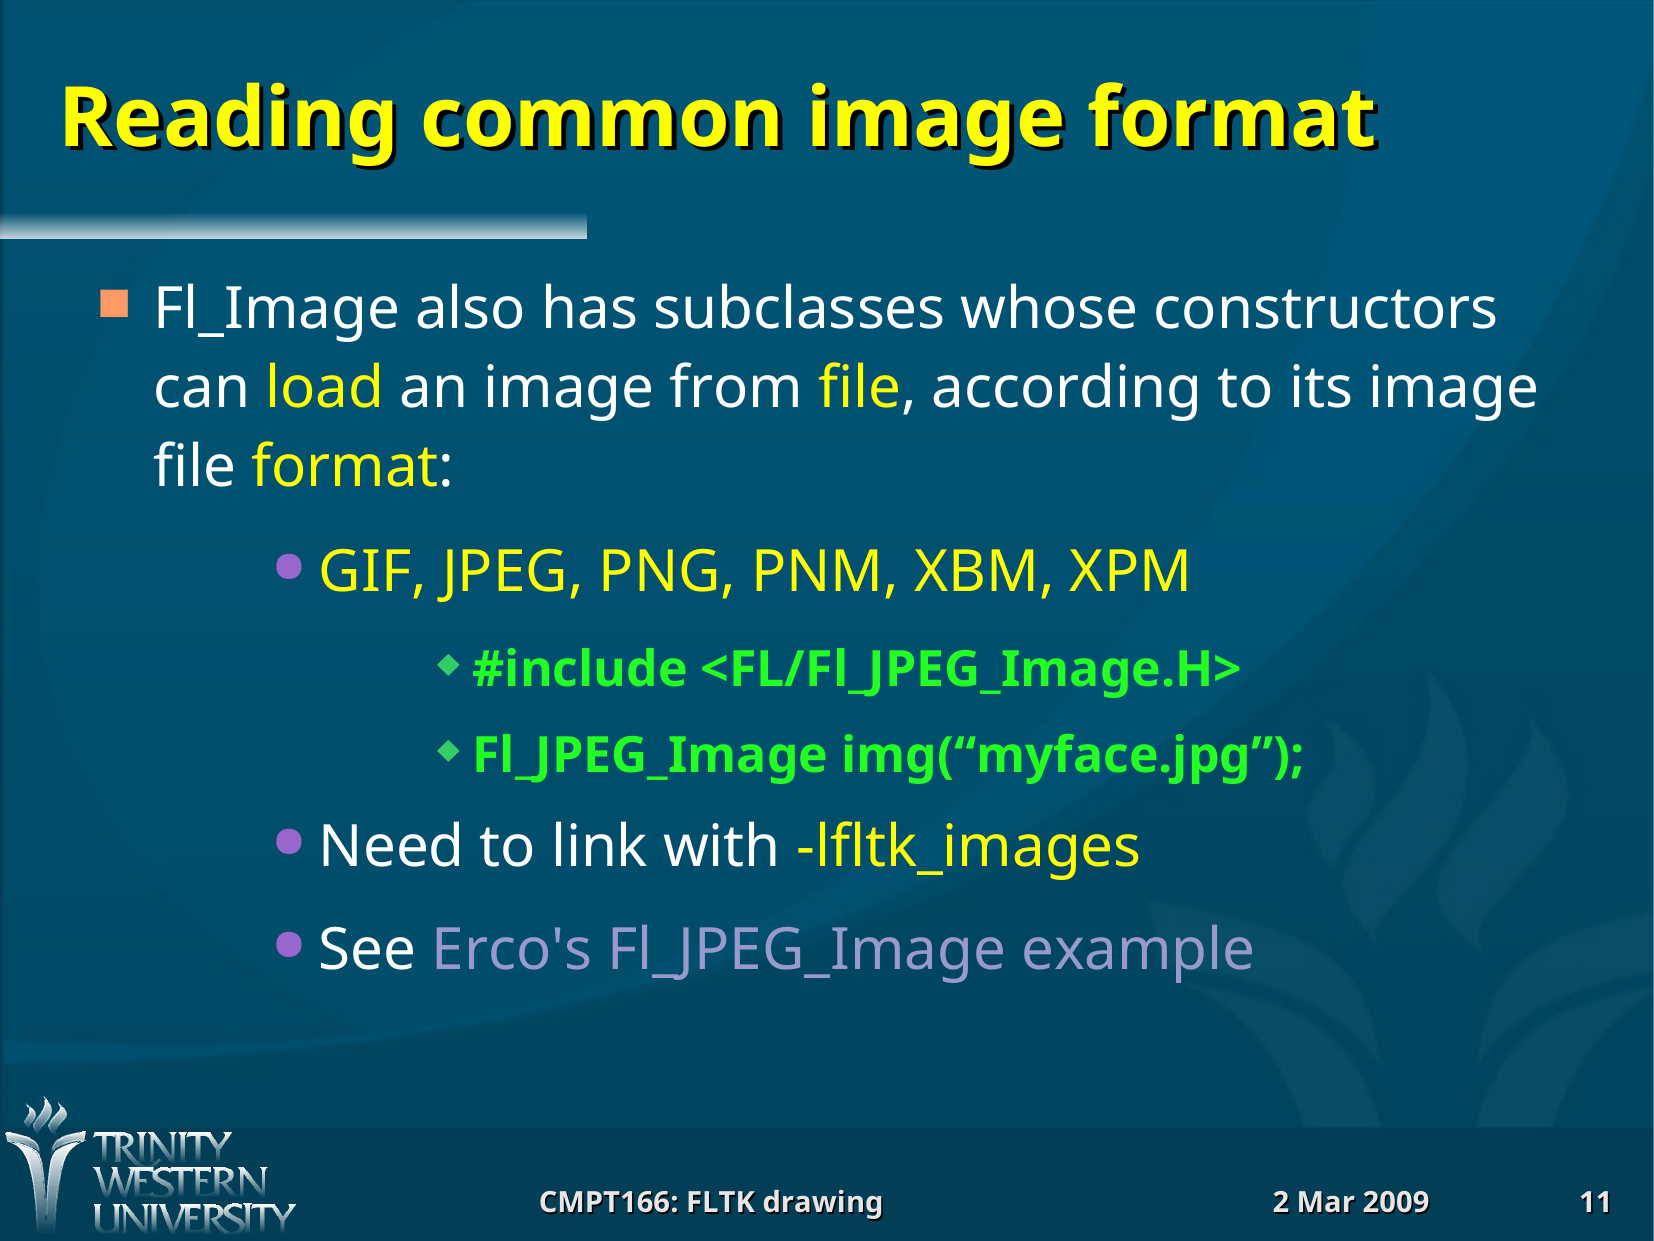

# Reading common image format
Fl_Image also has subclasses whose constructors can load an image from file, according to its image file format:
GIF, JPEG, PNG, PNM, XBM, XPM
#include <FL/Fl_JPEG_Image.H>
Fl_JPEG_Image img(“myface.jpg”);
Need to link with -lfltk_images
See Erco's Fl_JPEG_Image example
CMPT166: FLTK drawing
2 Mar 2009
11